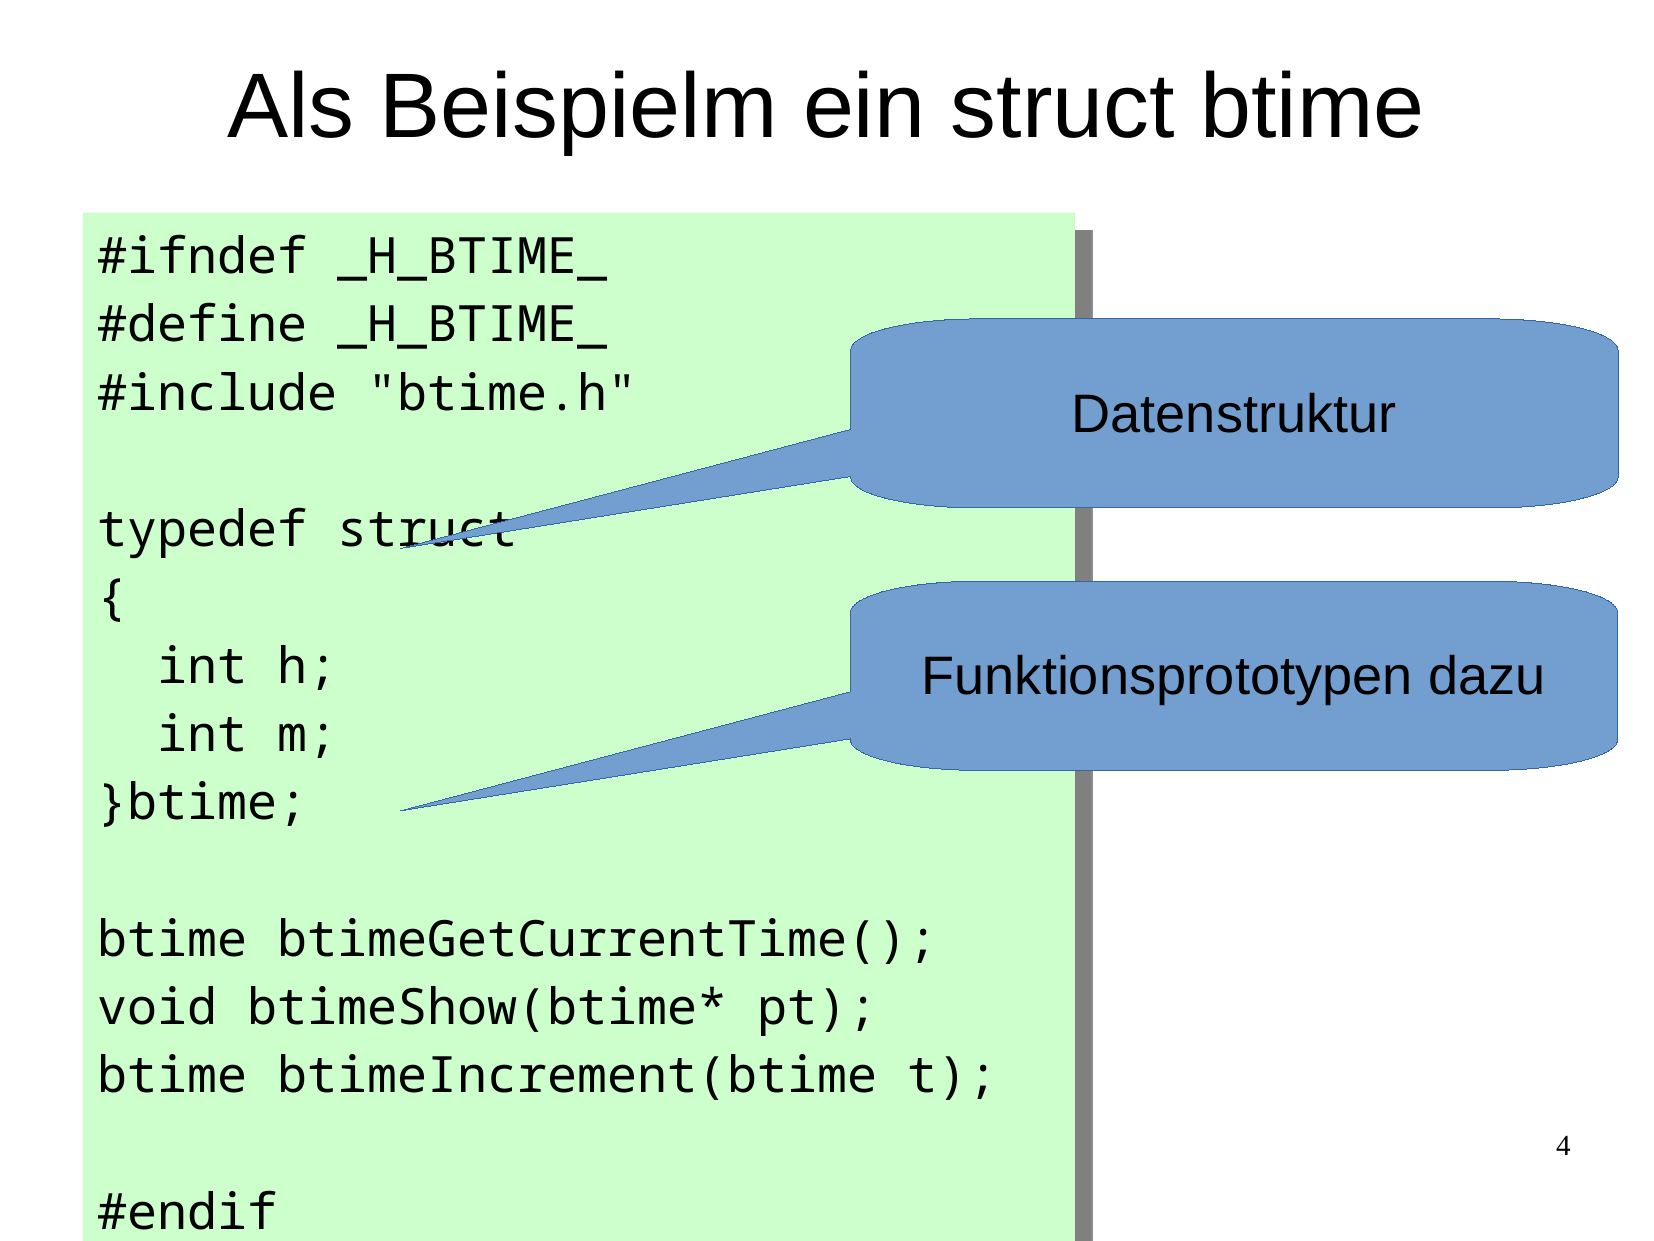

# Als Beispielm ein struct btime
#ifndef _H_BTIME_
#define _H_BTIME_
#include "btime.h"
typedef struct
{
 int h;
 int m;
}btime;
btime btimeGetCurrentTime();
void btimeShow(btime* pt);
btime btimeIncrement(btime t);
#endif
Datenstruktur
Funktionsprototypen dazu
4